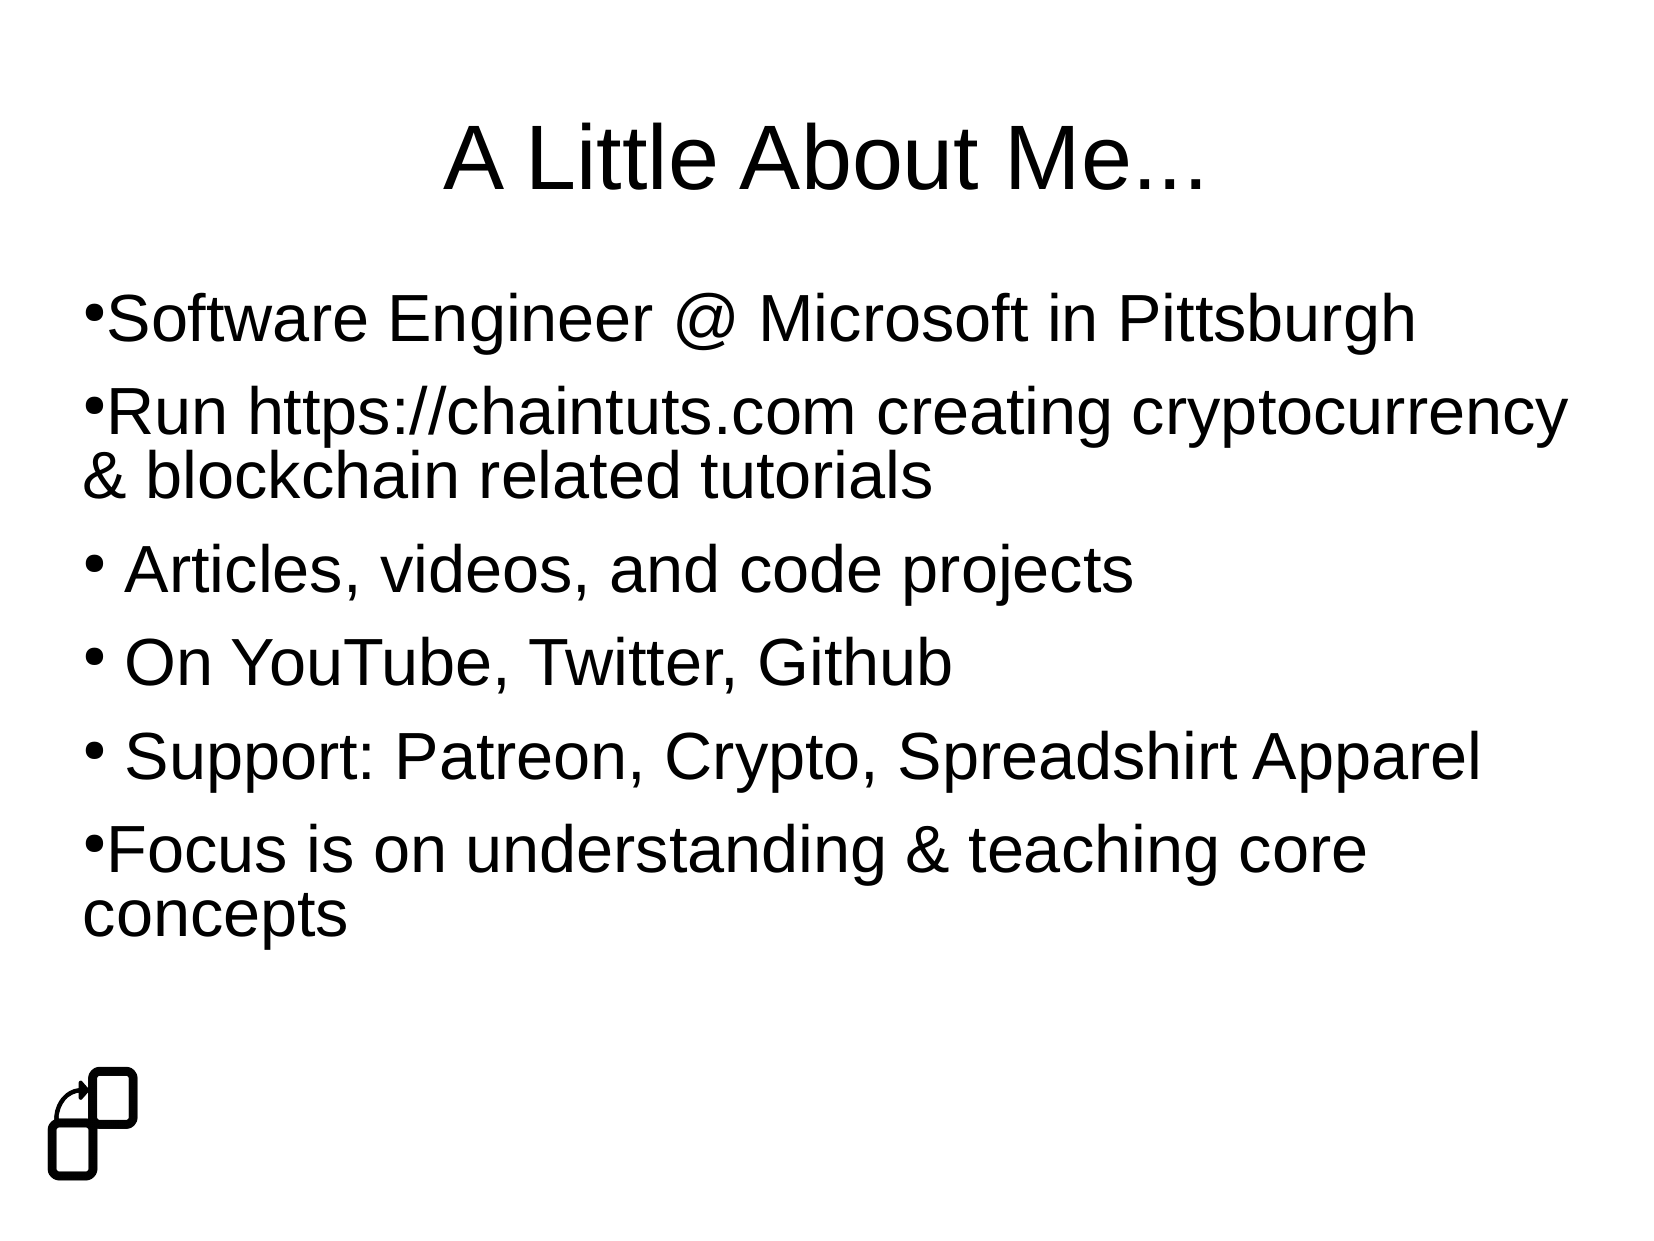

# A Little About Me...
Software Engineer @ Microsoft in Pittsburgh
Run https://chaintuts.com creating cryptocurrency & blockchain related tutorials
 Articles, videos, and code projects
 On YouTube, Twitter, Github
 Support: Patreon, Crypto, Spreadshirt Apparel
Focus is on understanding & teaching core concepts